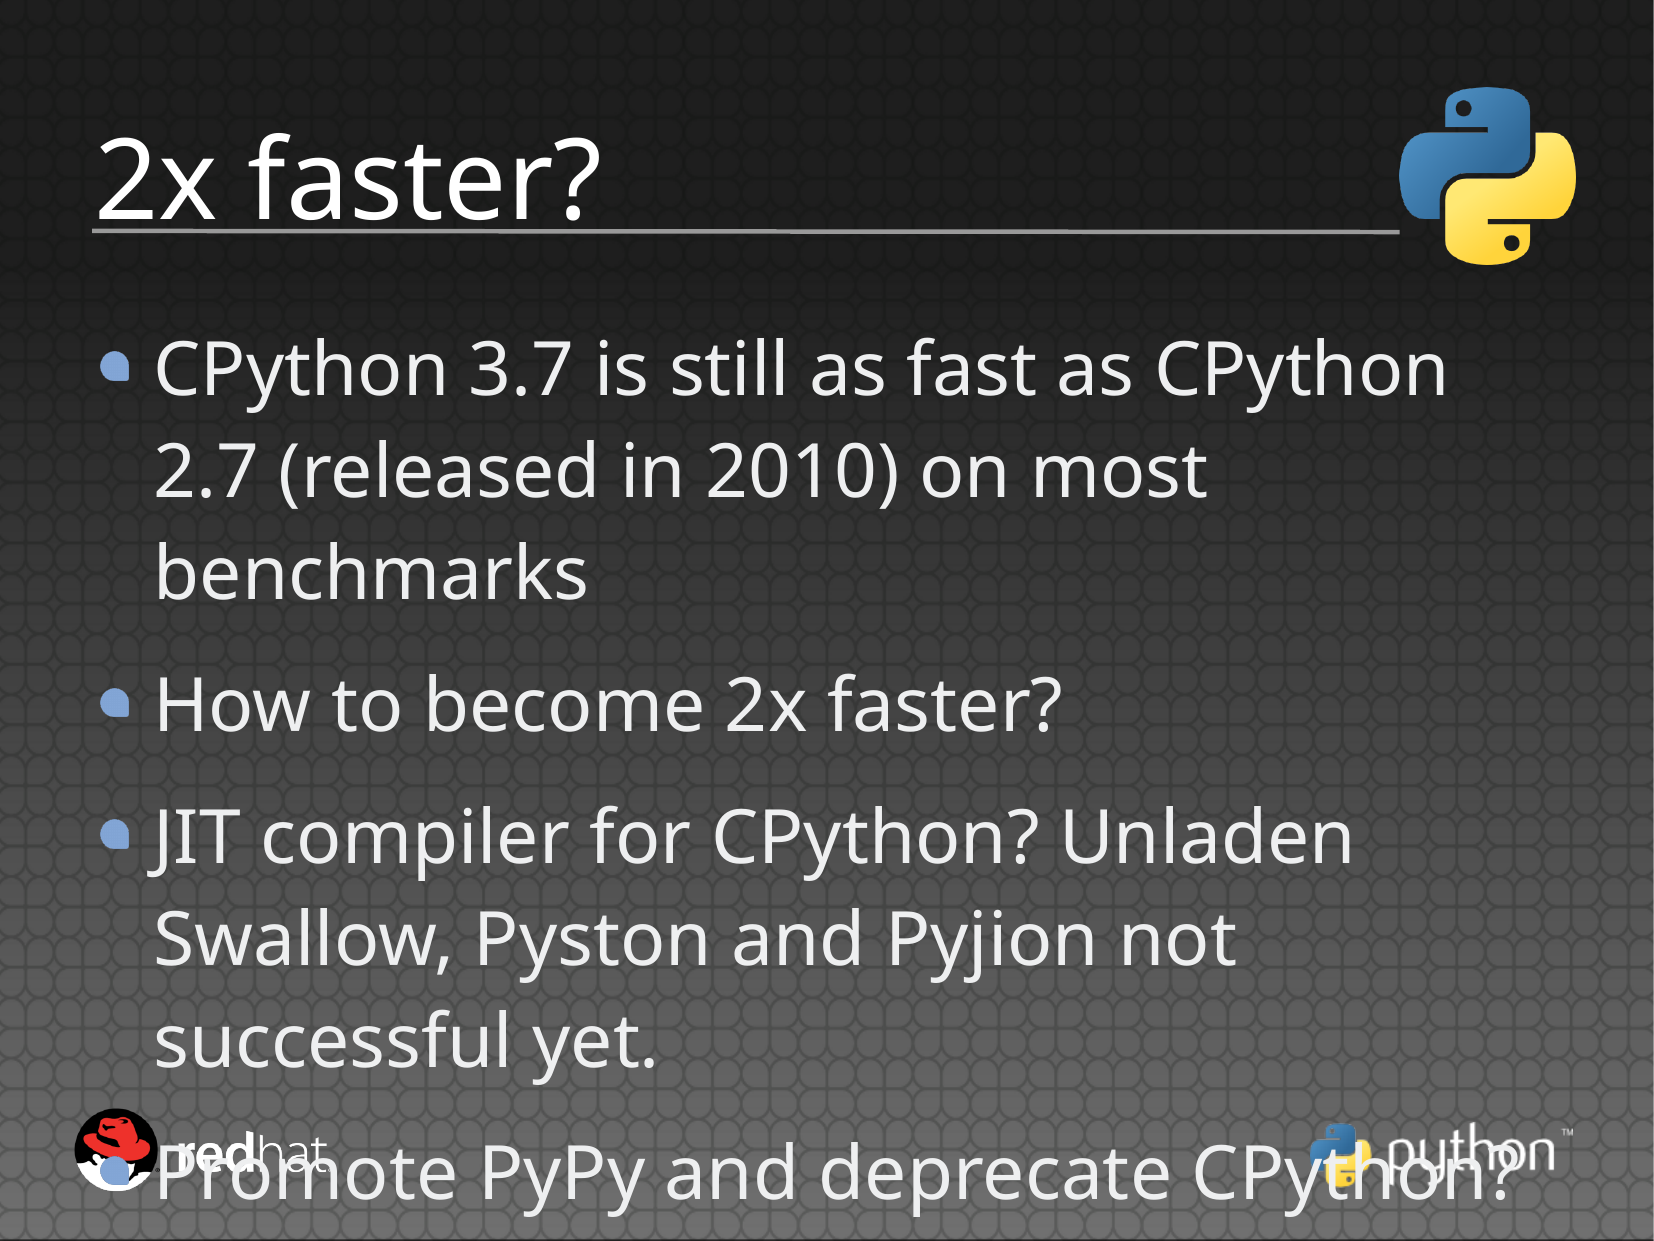

2x faster?
# CPython 3.7 is still as fast as CPython 2.7 (released in 2010) on most benchmarks
How to become 2x faster?
JIT compiler for CPython? Unladen Swallow, Pyston and Pyjion not successful yet.
Promote PyPy and deprecate CPython?